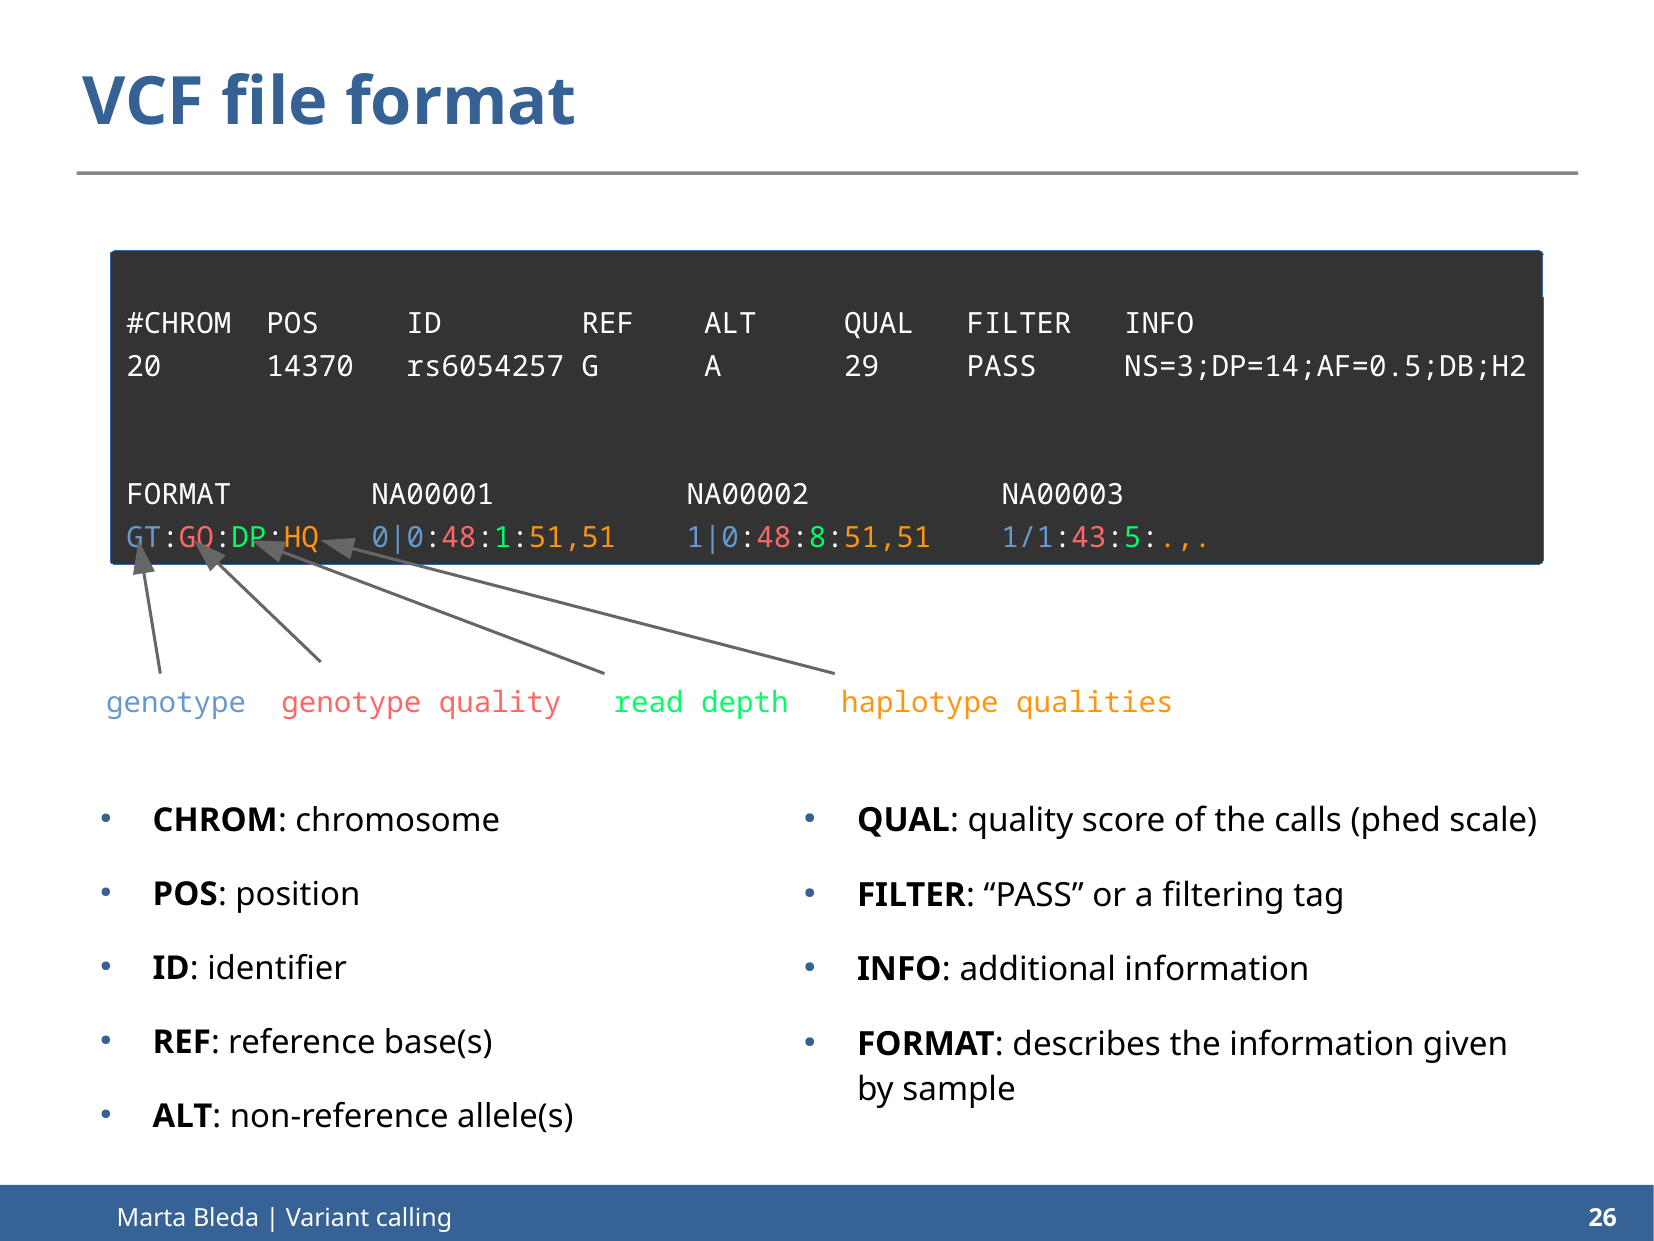

# VCF file format
#CHROM POS ID REF ALT QUAL FILTER INFO
20 14370 rs6054257 G A 29 PASS NS=3;DP=14;AF=0.5;DB;H2
FORMAT NA00001 NA00002 NA00003
GT:GQ:DP:HQ 0|0:48:1:51,51 1|0:48:8:51,51 1/1:43:5:.,.
genotype genotype quality read depth haplotype qualities
CHROM: chromosome
POS: position
ID: identifier
REF: reference base(s)
ALT: non-reference allele(s)
QUAL: quality score of the calls (phed scale)
FILTER: “PASS” or a filtering tag
INFO: additional information
FORMAT: describes the information given by sample
Marta Bleda | Variant calling
26